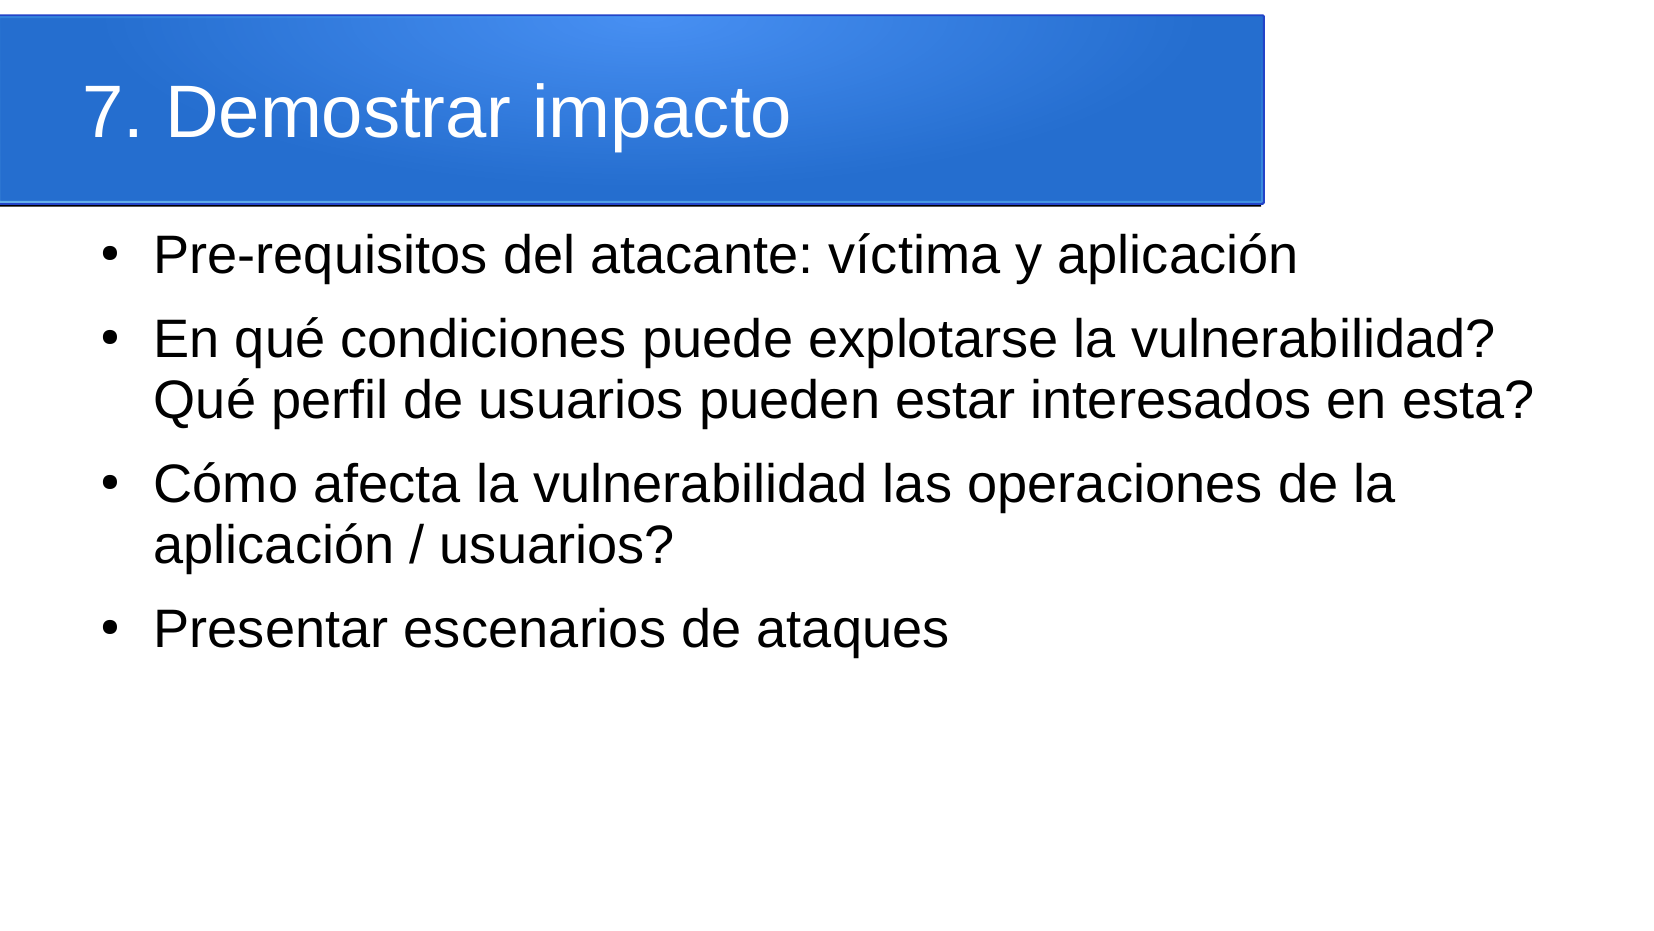

# 7. Demostrar impacto
Pre-requisitos del atacante: víctima y aplicación
En qué condiciones puede explotarse la vulnerabilidad? Qué perfil de usuarios pueden estar interesados en esta?
Cómo afecta la vulnerabilidad las operaciones de la aplicación / usuarios?
Presentar escenarios de ataques